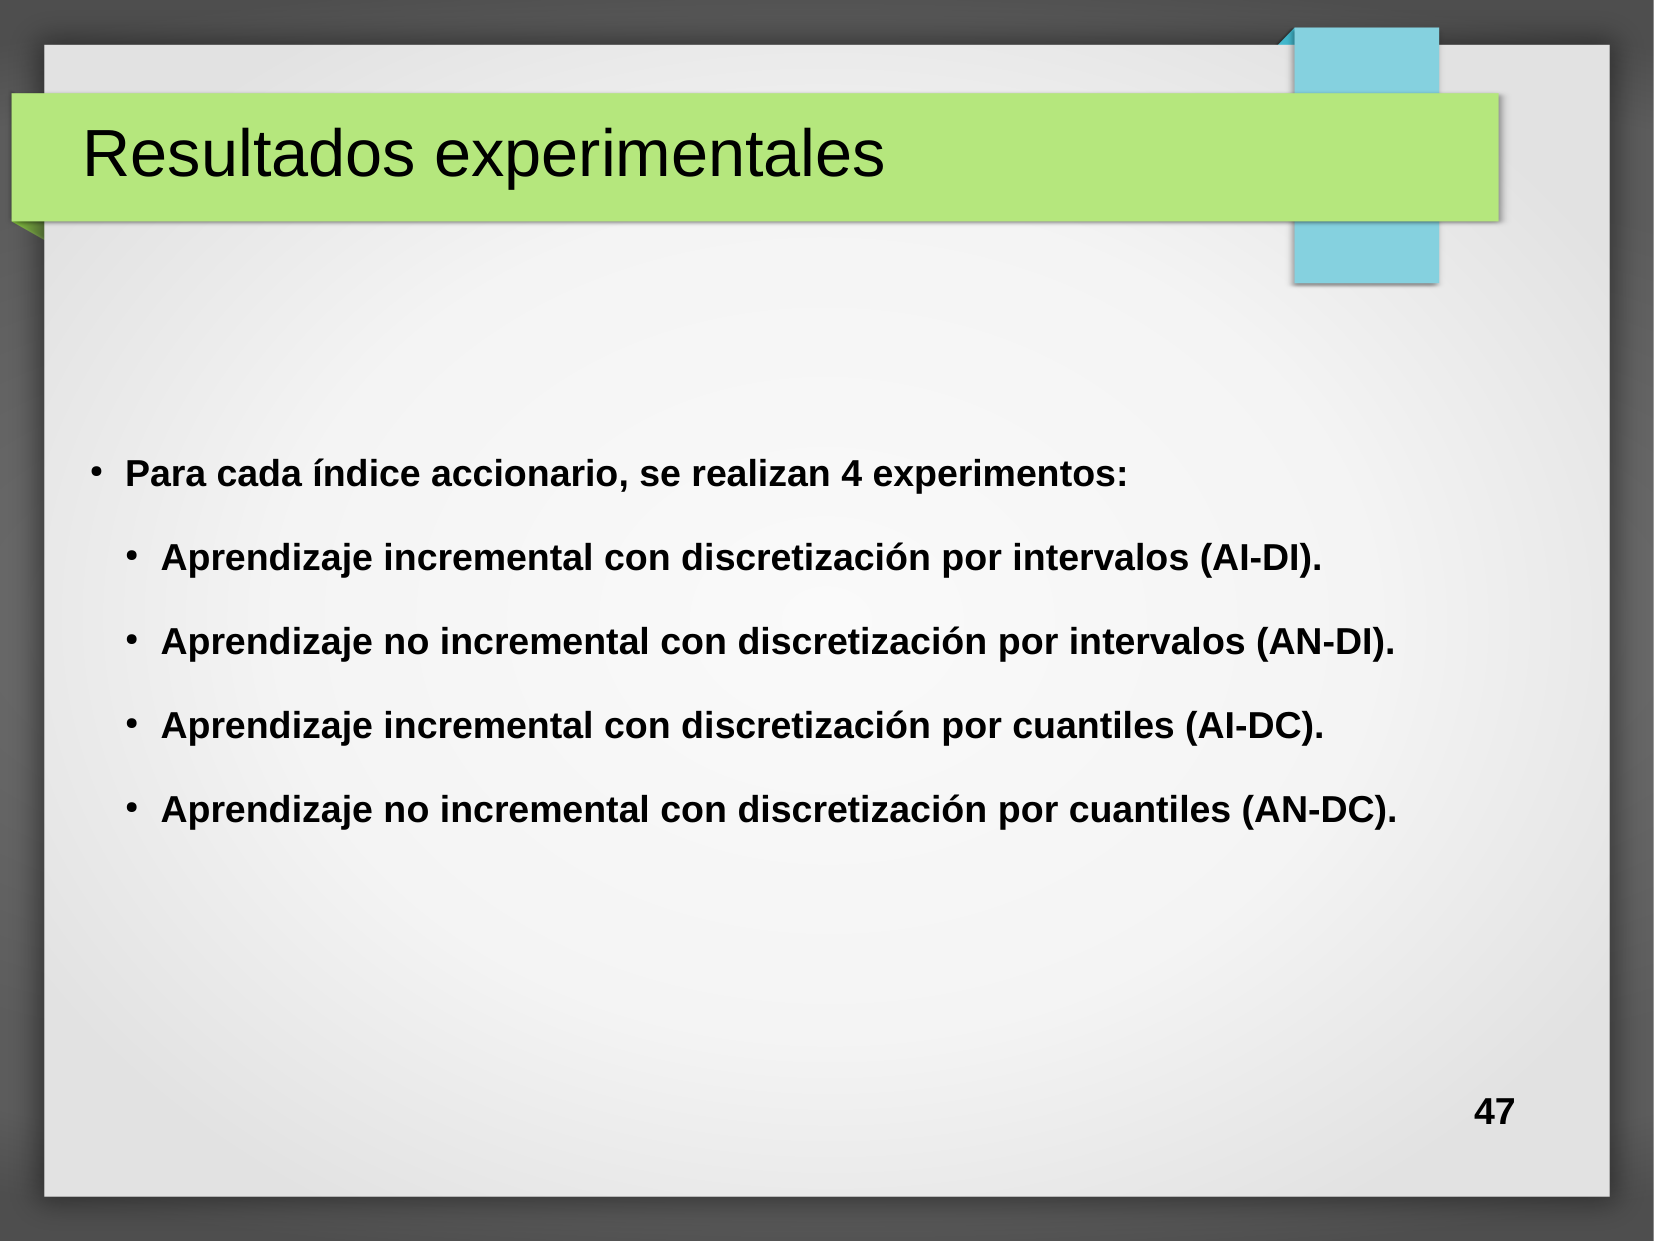

# Resultados experimentales
Para cada índice accionario, se realizan 4 experimentos:
Aprendizaje incremental con discretización por intervalos (AI-DI).
Aprendizaje no incremental con discretización por intervalos (AN-DI).
Aprendizaje incremental con discretización por cuantiles (AI-DC).
Aprendizaje no incremental con discretización por cuantiles (AN-DC).